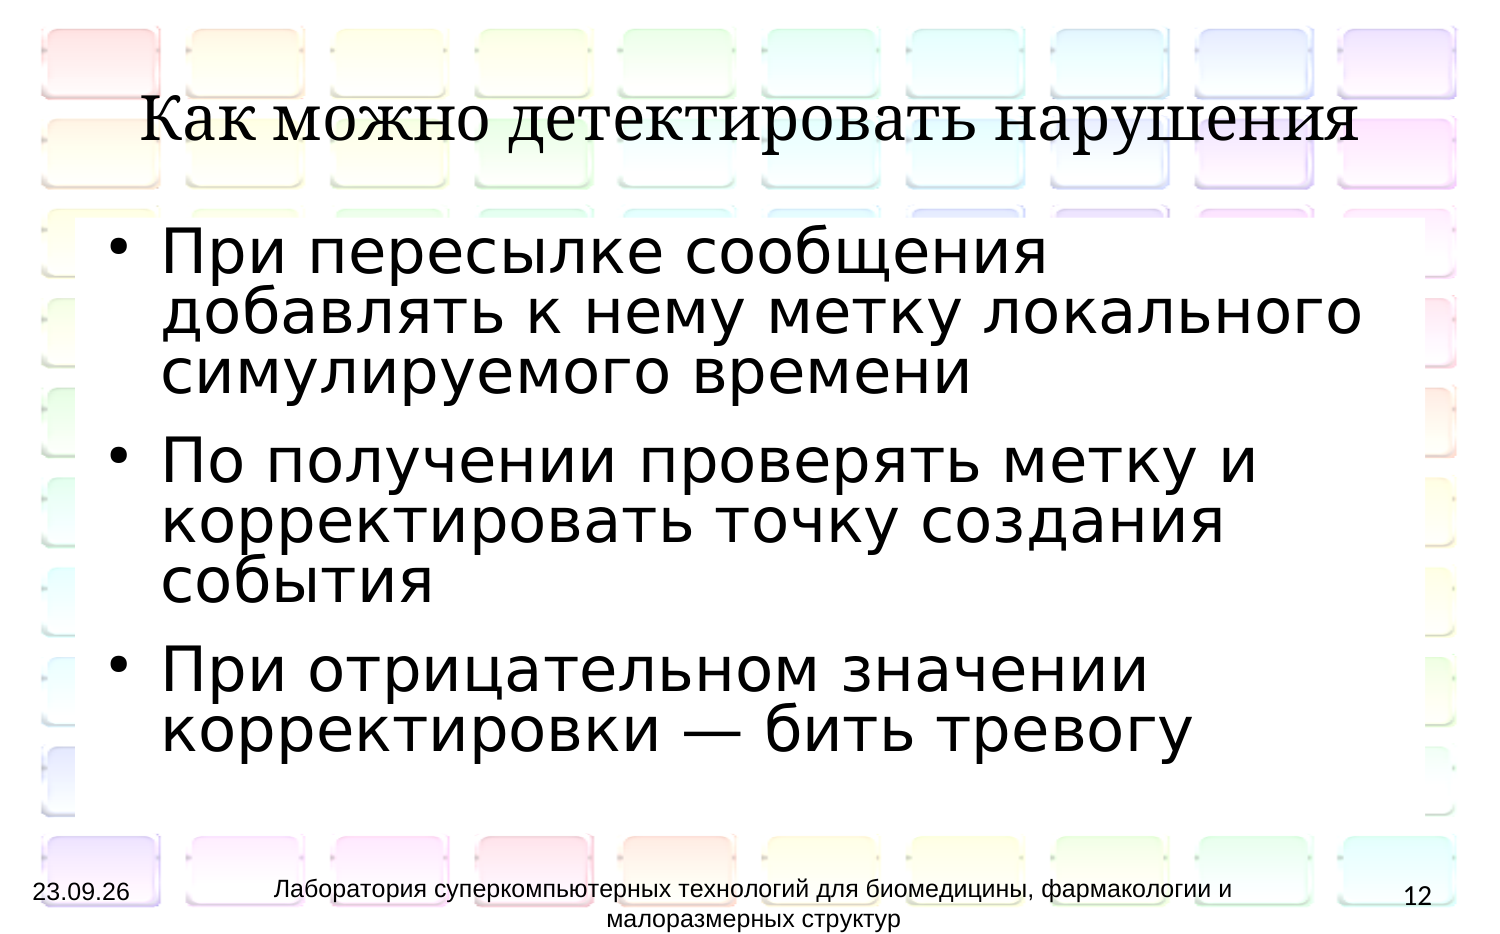

# Как можно детектировать нарушения
При пересылке сообщения добавлять к нему метку локального симулируемого времени
По получении проверять метку и корректировать точку создания события
При отрицательном значении корректировки — бить тревогу
Лаборатория суперкомпьютерных технологий для биомедицины, фармакологии и малоразмерных структур